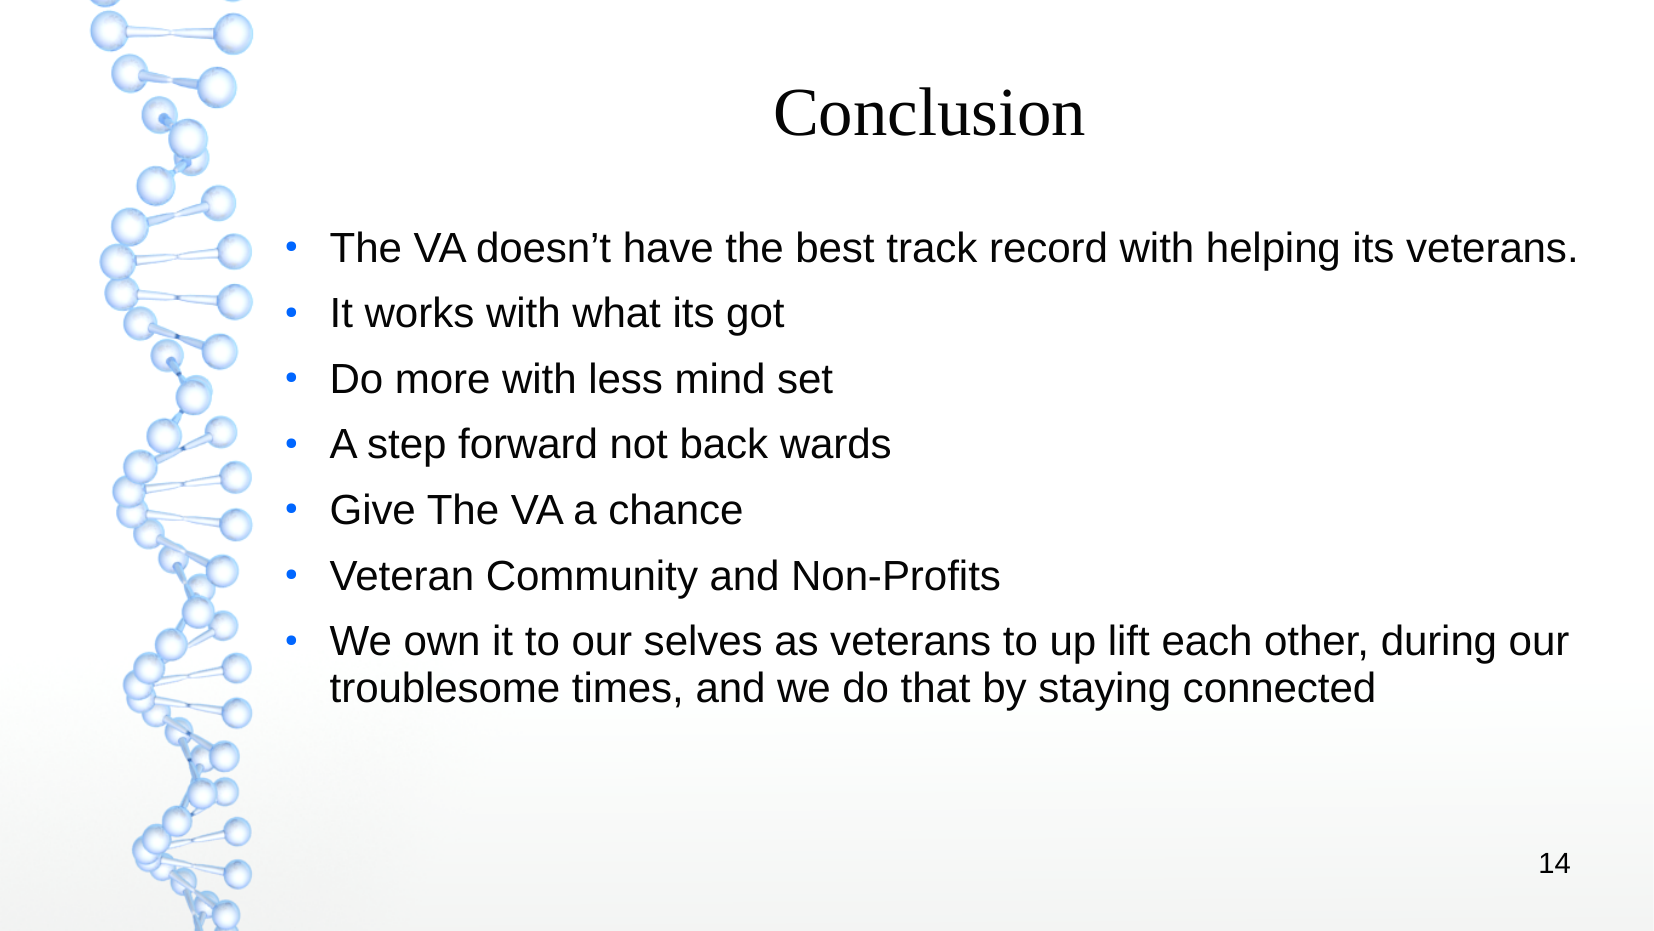

# Conclusion
The VA doesn’t have the best track record with helping its veterans.
It works with what its got
Do more with less mind set
A step forward not back wards
Give The VA a chance
Veteran Community and Non-Profits
We own it to our selves as veterans to up lift each other, during our troublesome times, and we do that by staying connected
14